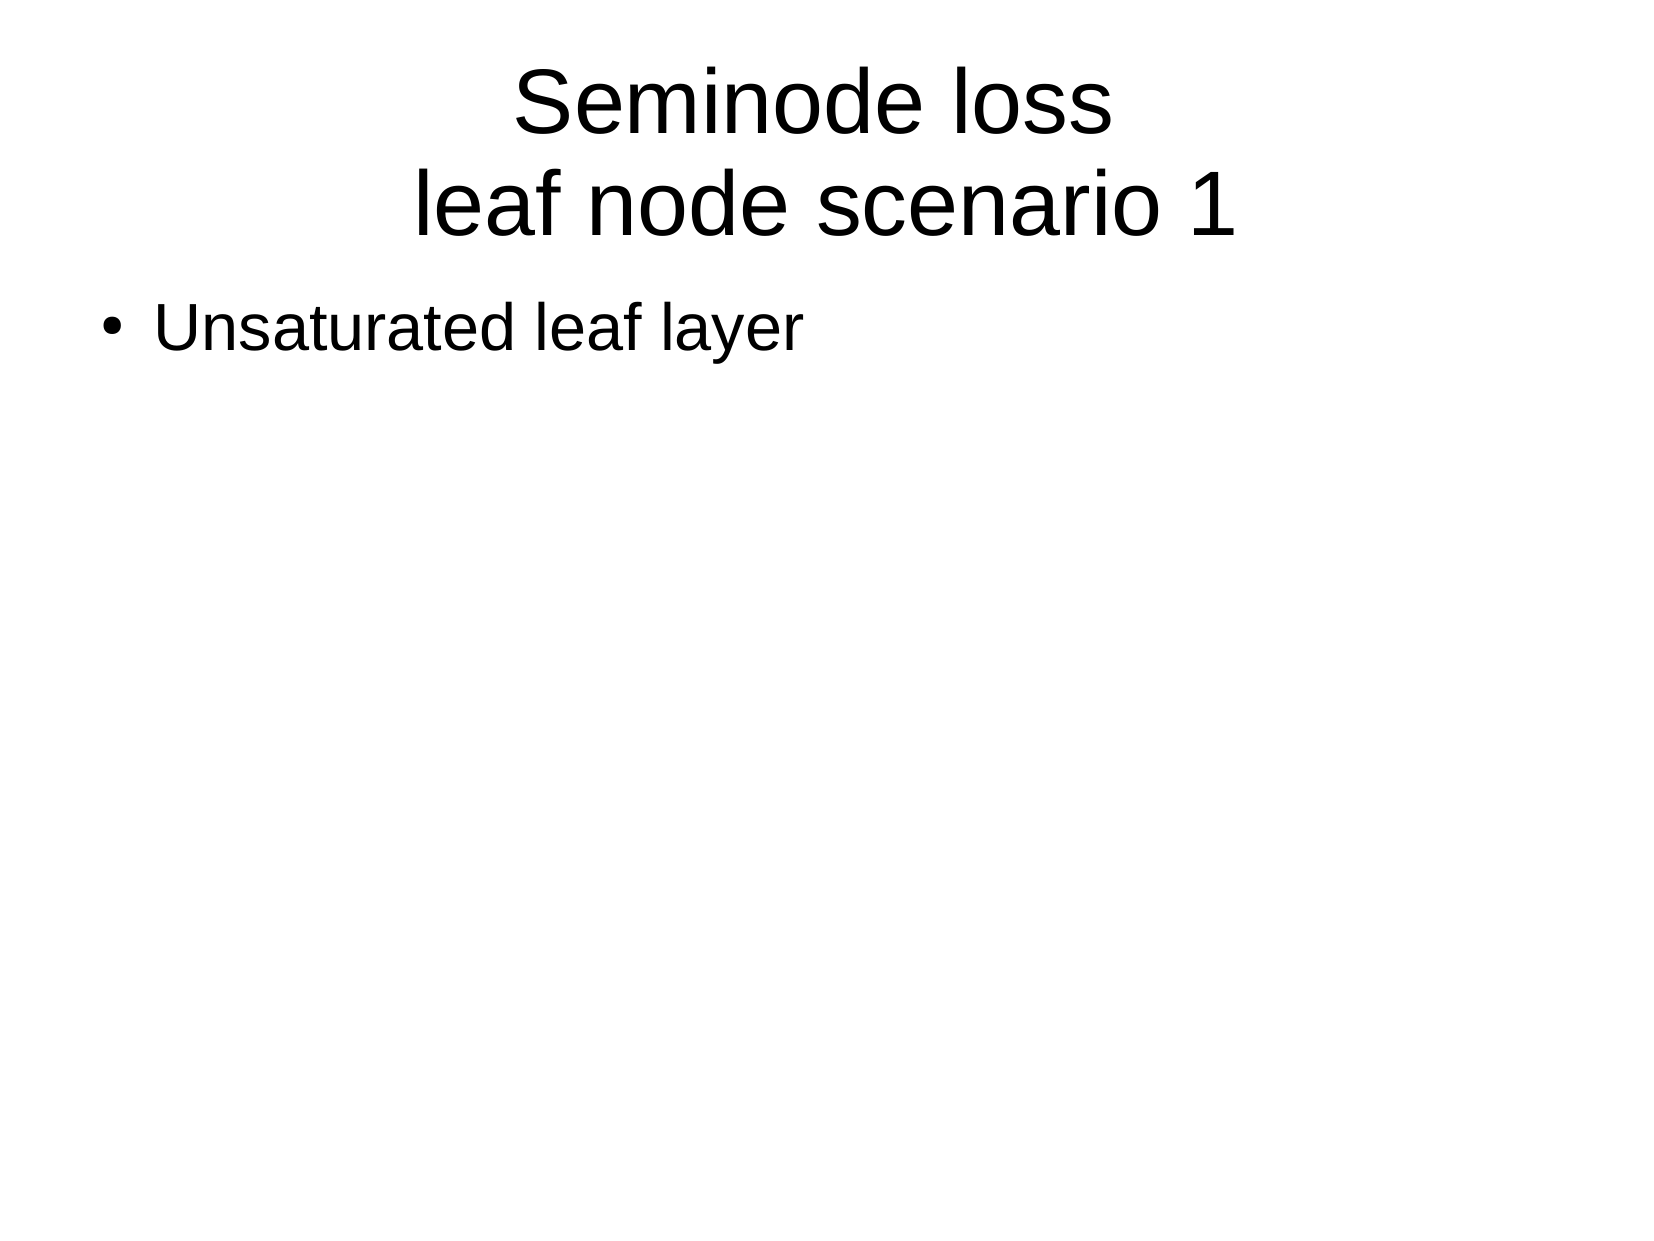

# Seminode loss leaf node scenario 1
Unsaturated leaf layer